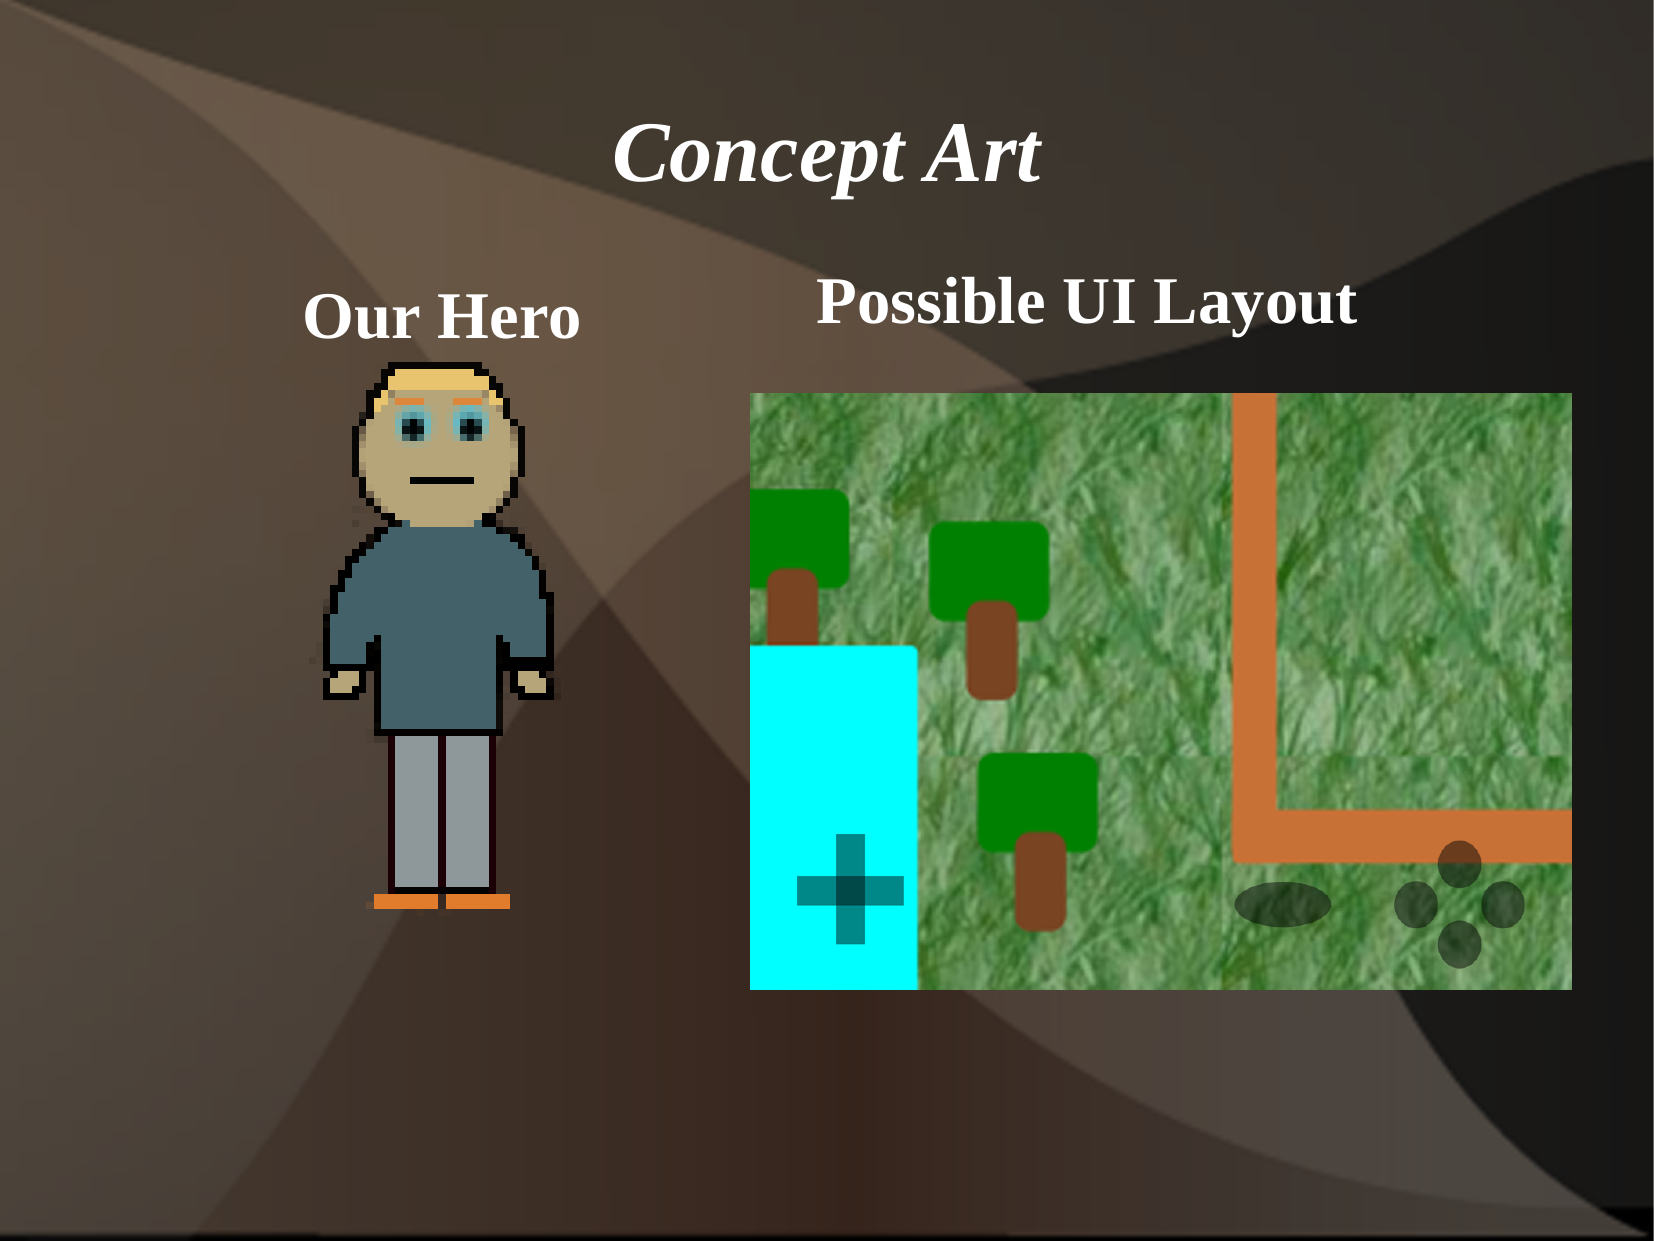

# Concept Art
Possible UI Layout
Our Hero